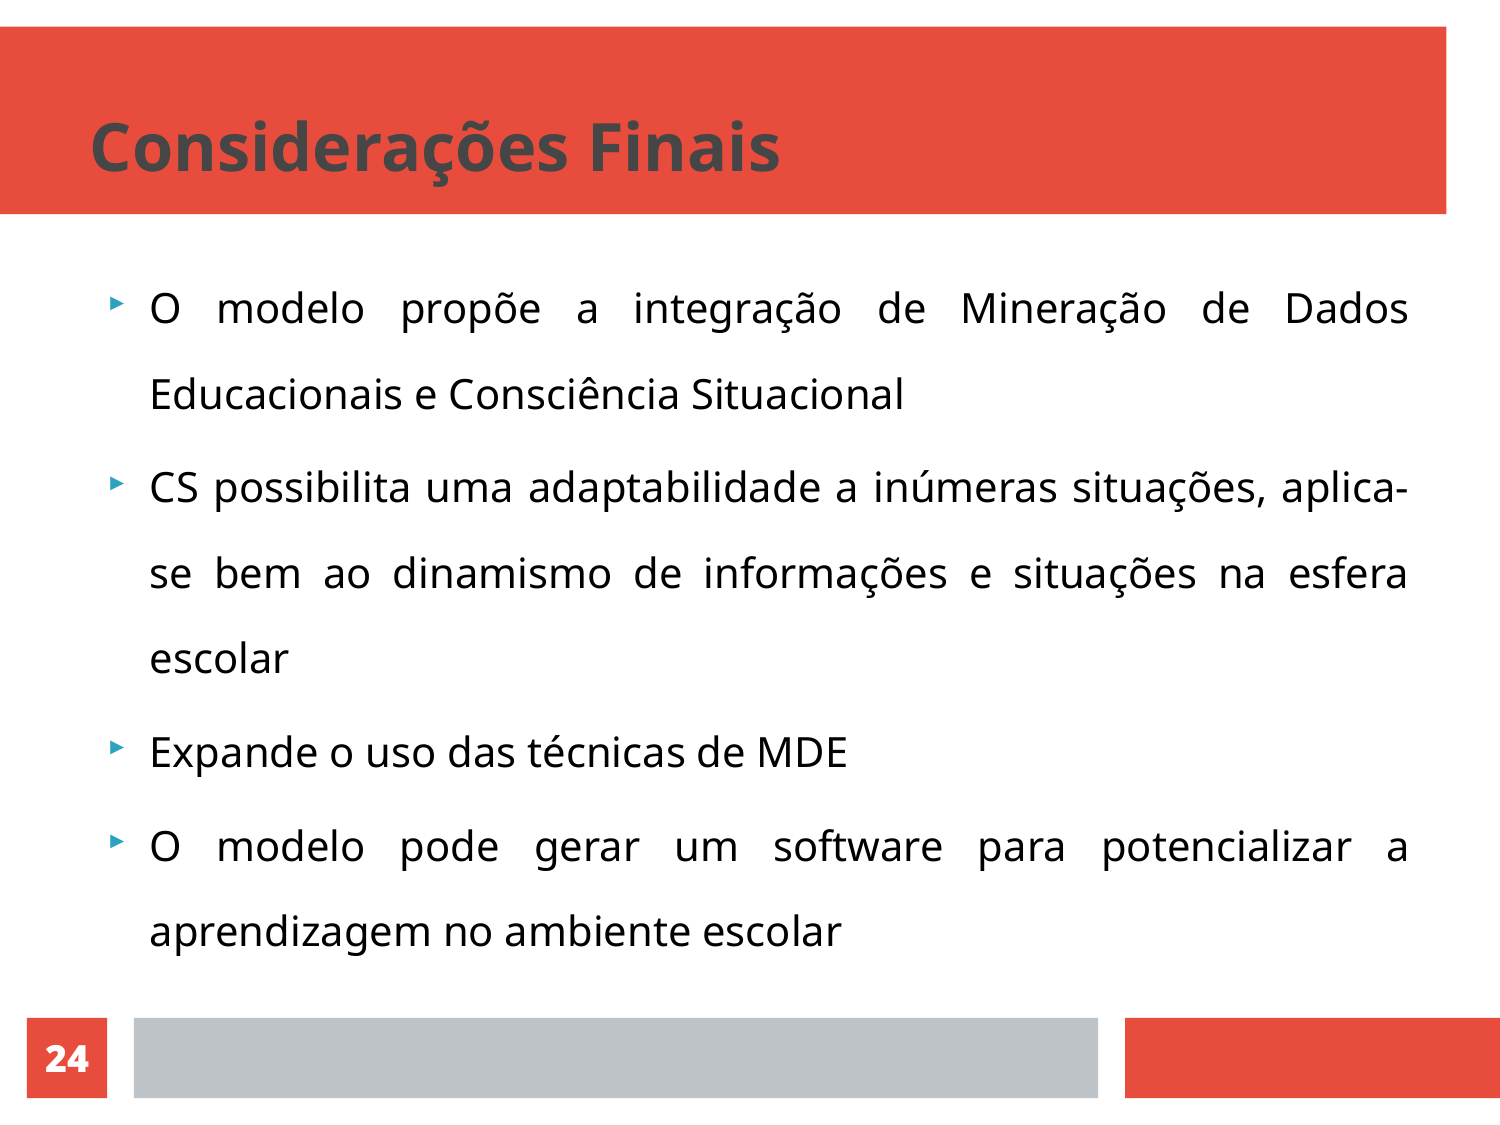

Considerações Finais
# O modelo propõe a integração de Mineração de Dados Educacionais e Consciência Situacional
CS possibilita uma adaptabilidade a inúmeras situações, aplica-se bem ao dinamismo de informações e situações na esfera escolar
Expande o uso das técnicas de MDE
O modelo pode gerar um software para potencializar a aprendizagem no ambiente escolar
24